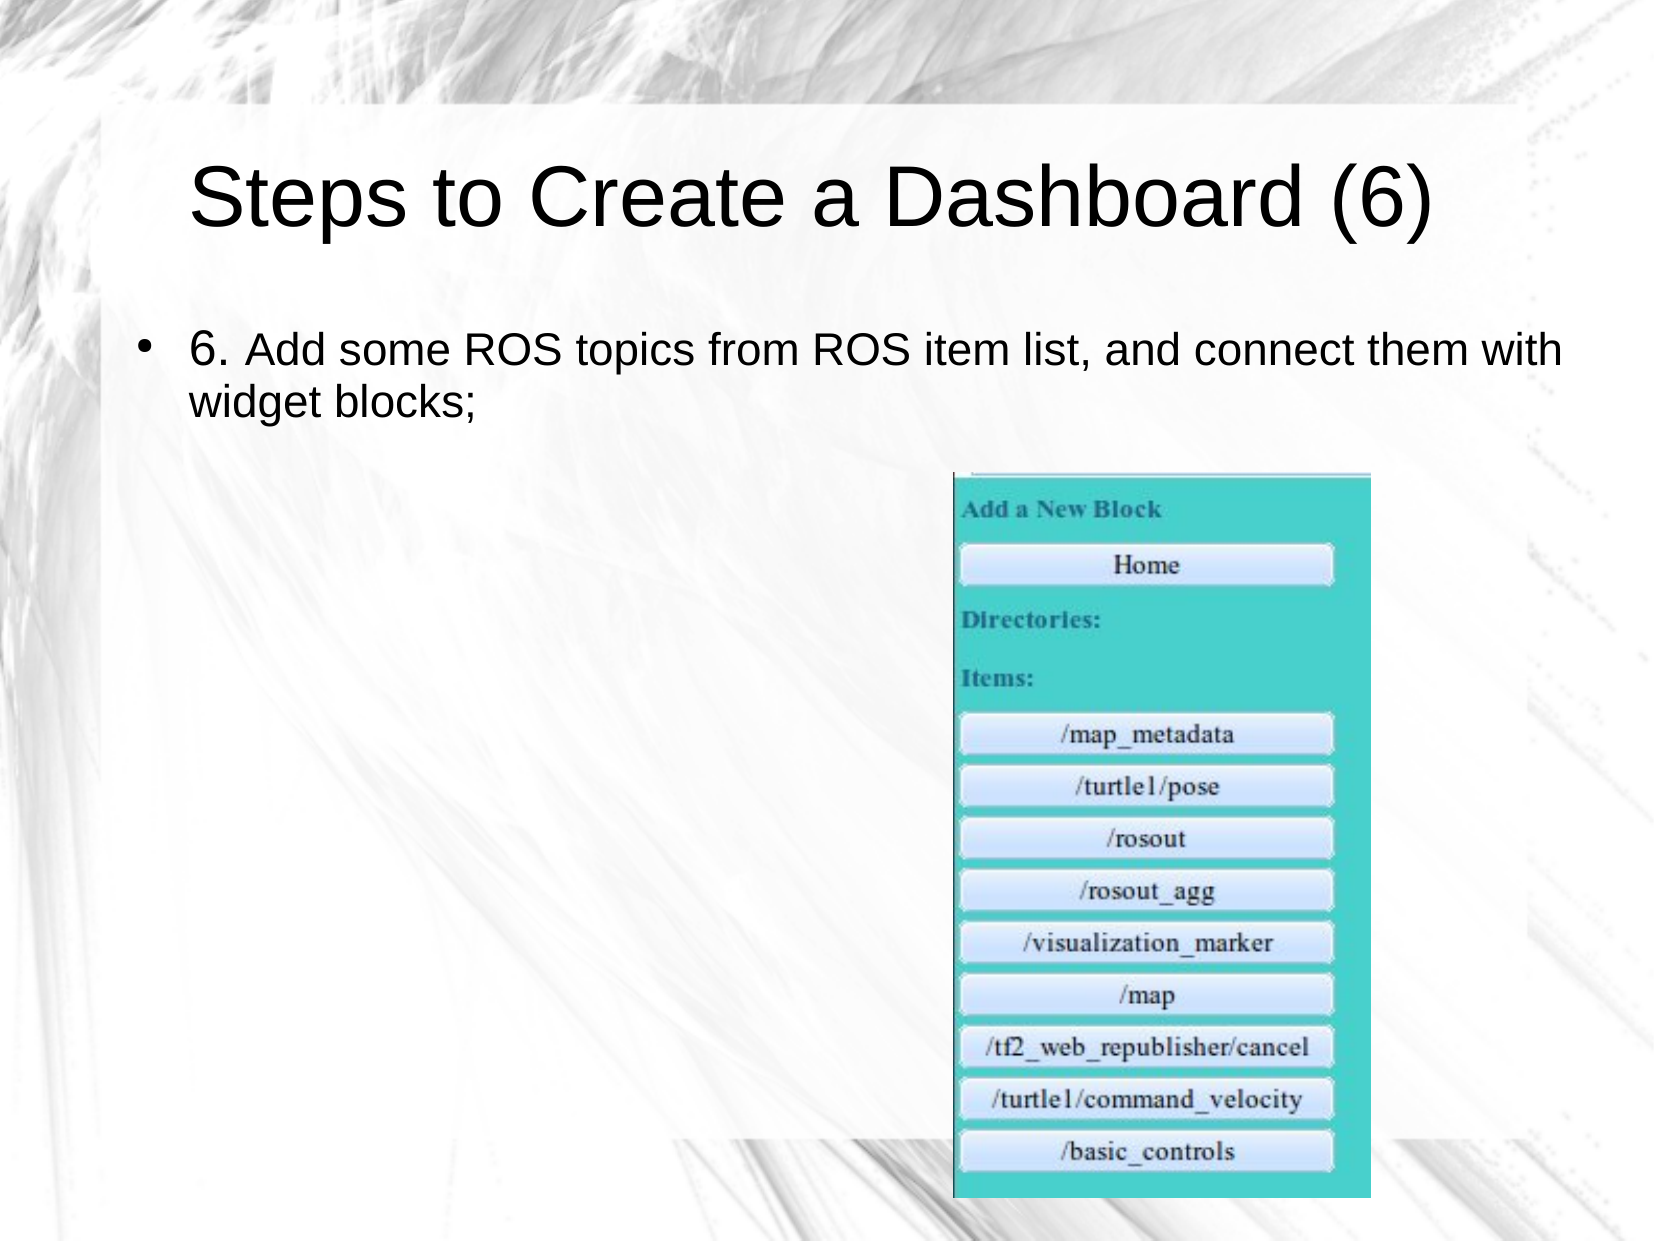

# Steps to Create a Dashboard (6)
6. Add some ROS topics from ROS item list, and connect them with widget blocks;